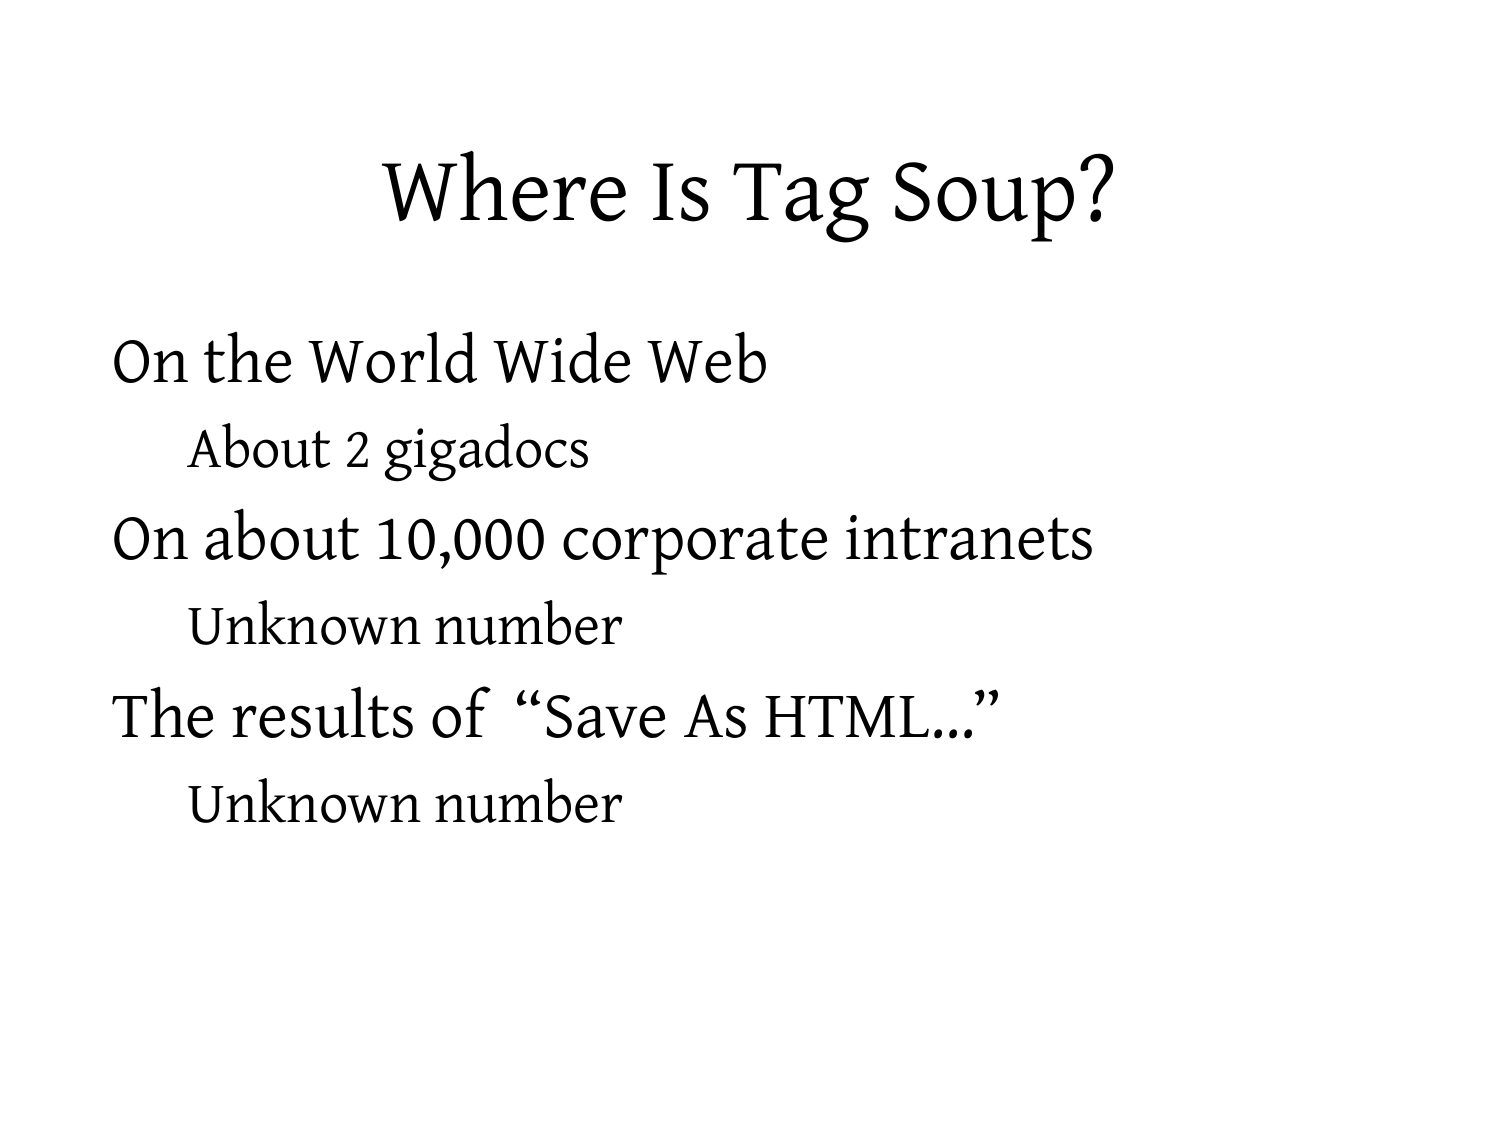

# Where Is Tag Soup?
On the World Wide Web
About 2 gigadocs
On about 10,000 corporate intranets
Unknown number
The results of “Save As HTML...”
Unknown number